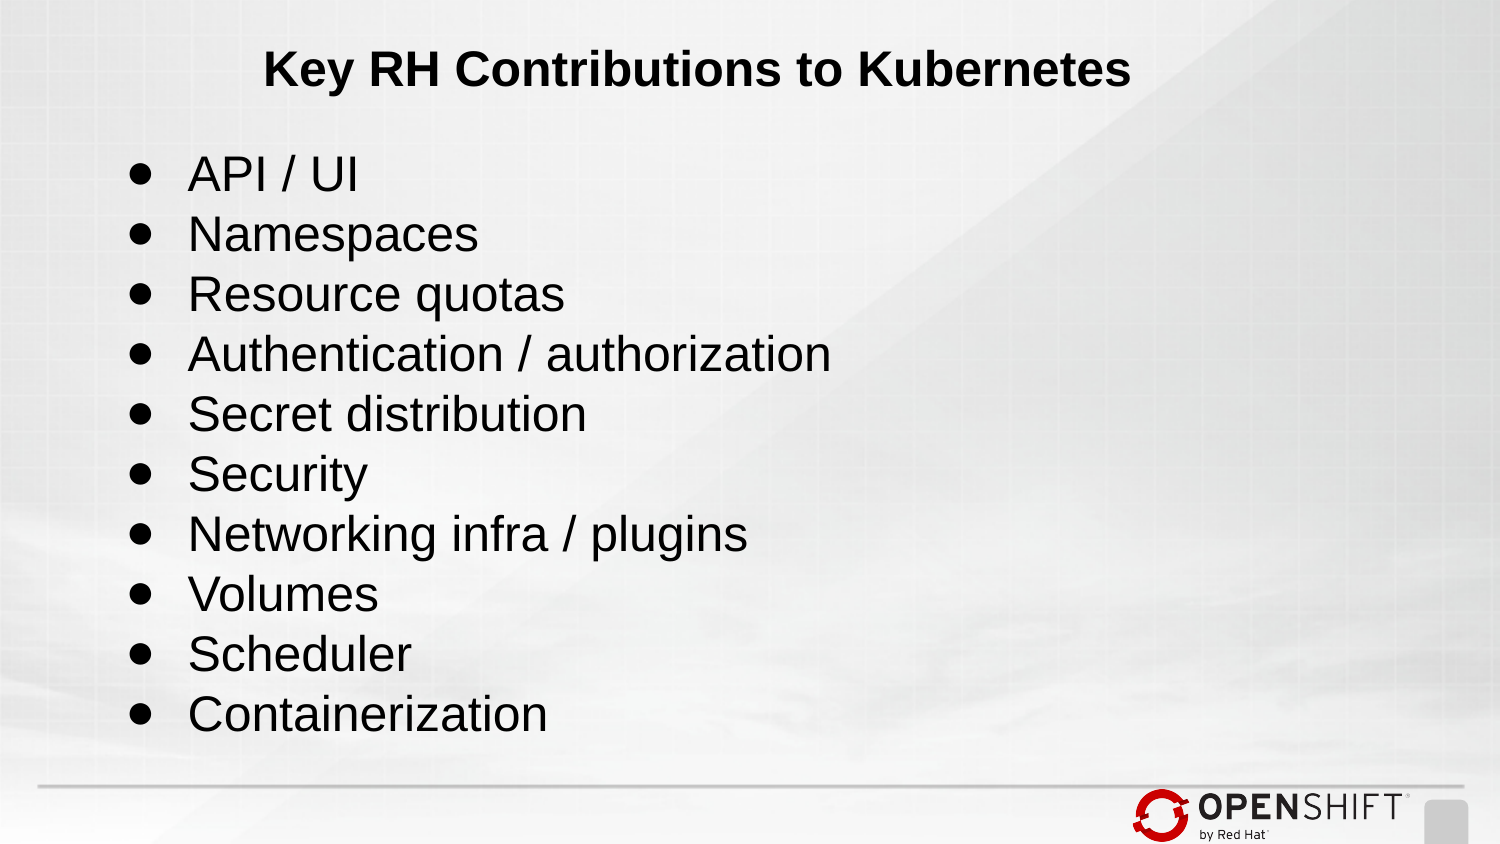

# Key RH Contributions to Kubernetes
API / UI
Namespaces
Resource quotas
Authentication / authorization
Secret distribution
Security
Networking infra / plugins
Volumes
Scheduler
Containerization